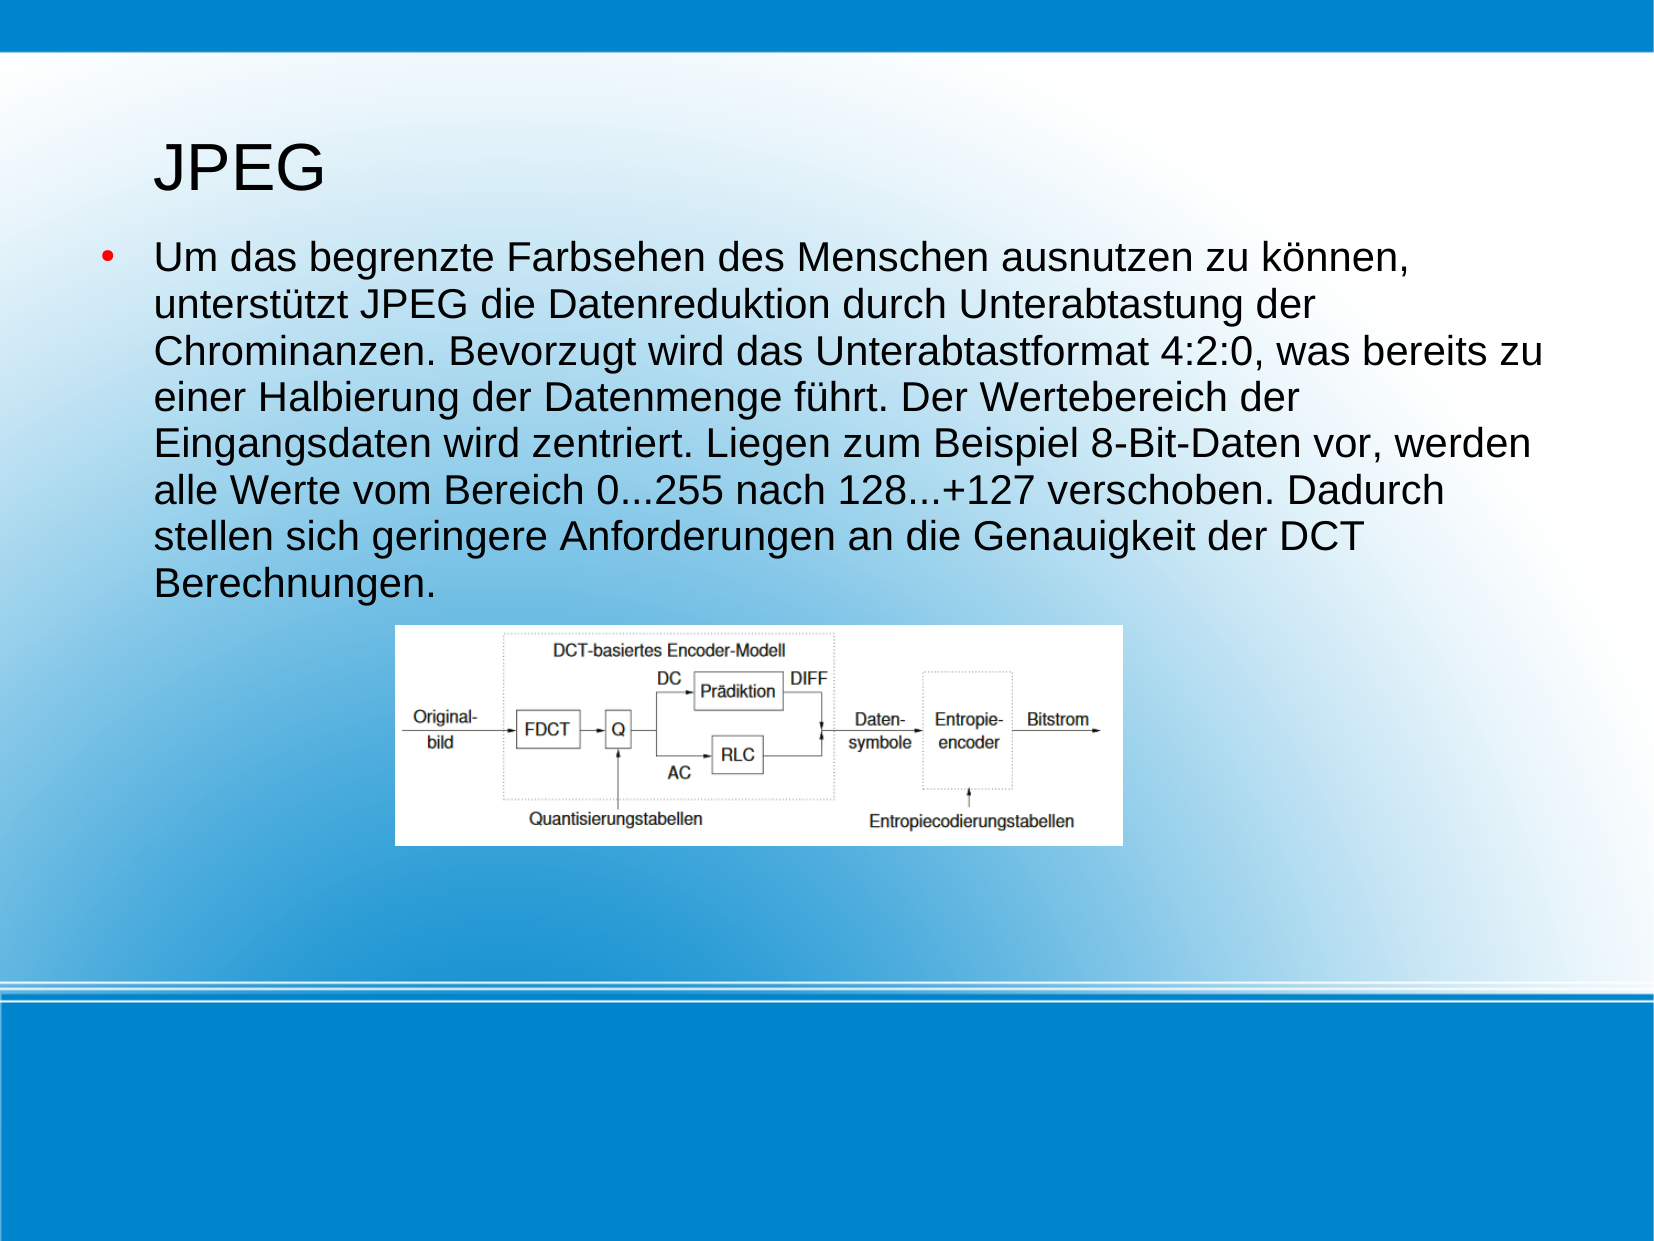

JPEG
Um das begrenzte Farbsehen des Menschen ausnutzen zu können, unterstützt JPEG die Datenreduktion durch Unterabtastung der Chrominanzen. Bevorzugt wird das Unterabtastformat 4:2:0, was bereits zu einer Halbierung der Datenmenge führt. Der Wertebereich der Eingangsdaten wird zentriert. Liegen zum Beispiel 8-Bit-Daten vor, werden alle Werte vom Bereich 0...255 nach 128...+127 verschoben. Dadurch stellen sich geringere Anforderungen an die Genauigkeit der DCT Berechnungen.
#